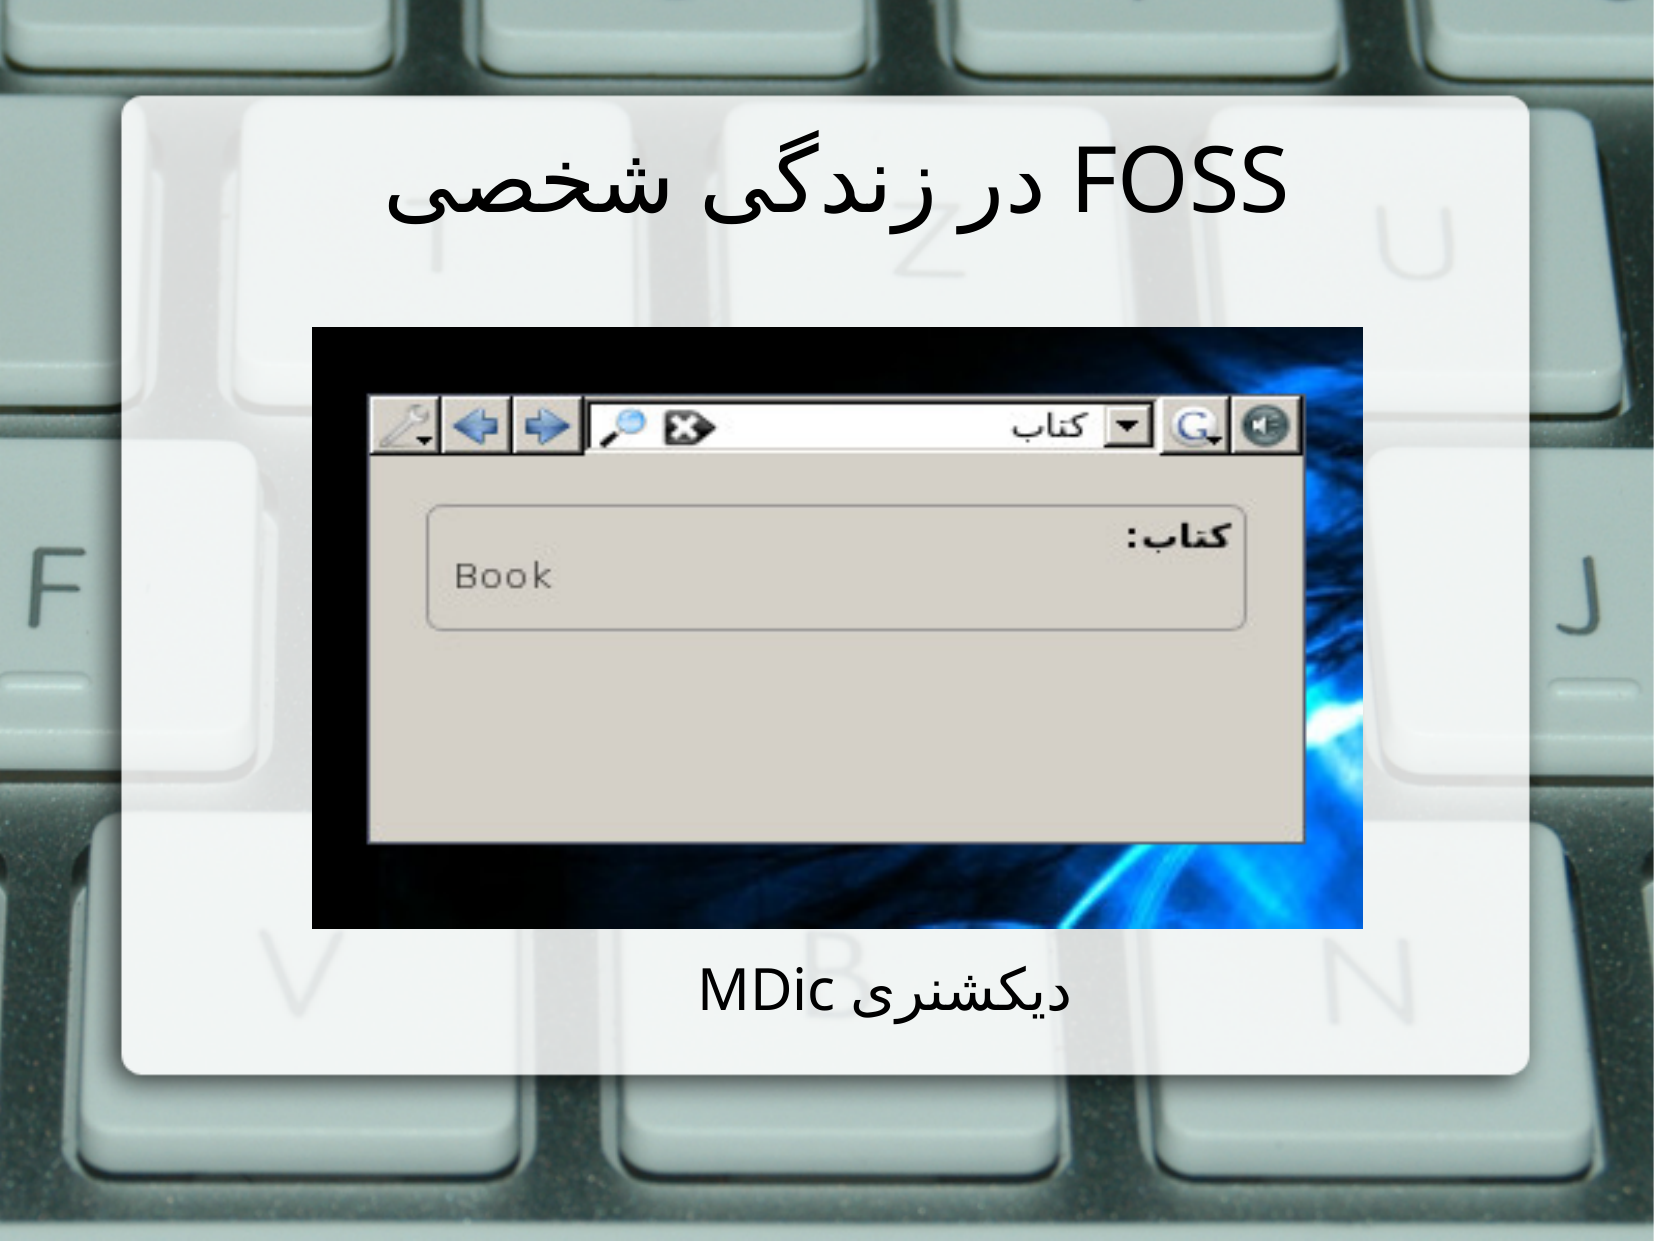

# FOSS در زندگی شخصی
دیکشنری MDic